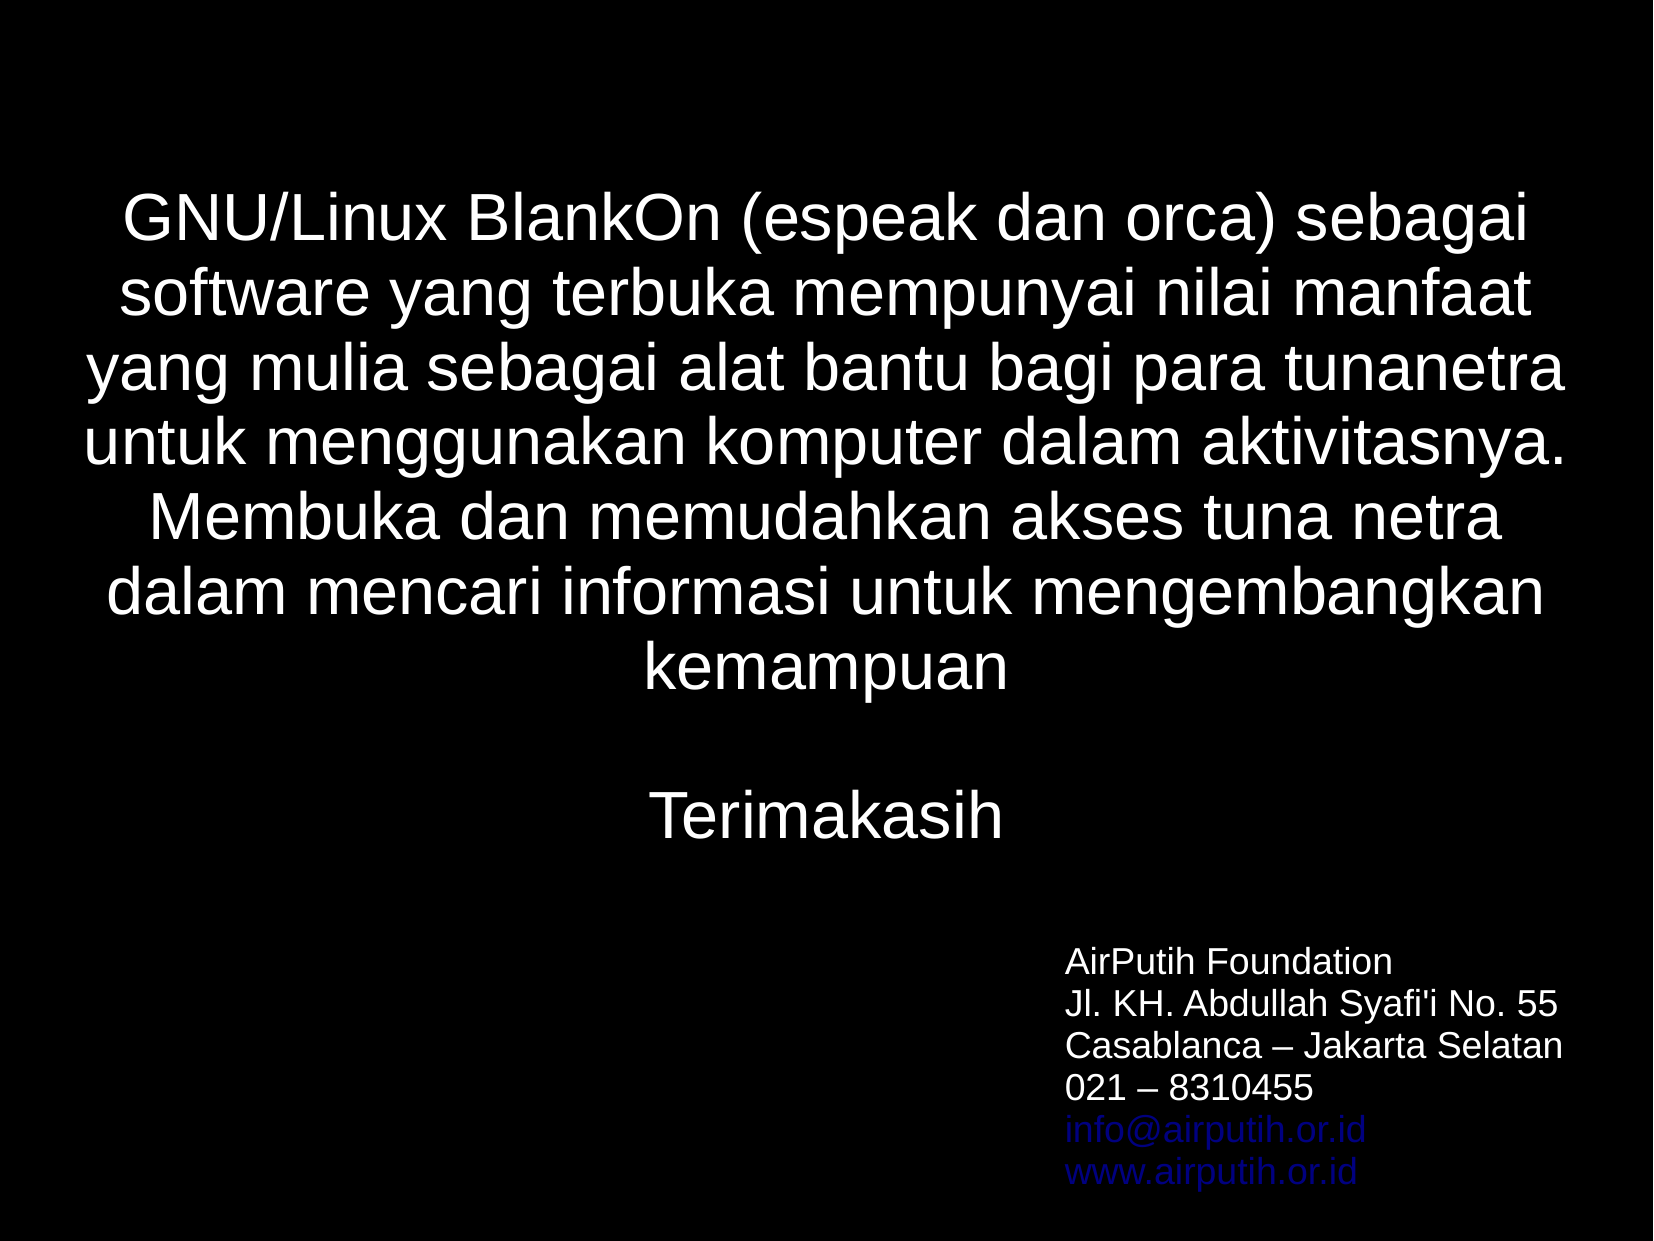

# GNU/Linux BlankOn (espeak dan orca) sebagai software yang terbuka mempunyai nilai manfaat yang mulia sebagai alat bantu bagi para tunanetra untuk menggunakan komputer dalam aktivitasnya. Membuka dan memudahkan akses tuna netra dalam mencari informasi untuk mengembangkan kemampuan
Terimakasih
AirPutih Foundation
Jl. KH. Abdullah Syafi'i No. 55
Casablanca – Jakarta Selatan
021 – 8310455
info@airputih.or.id
www.airputih.or.id